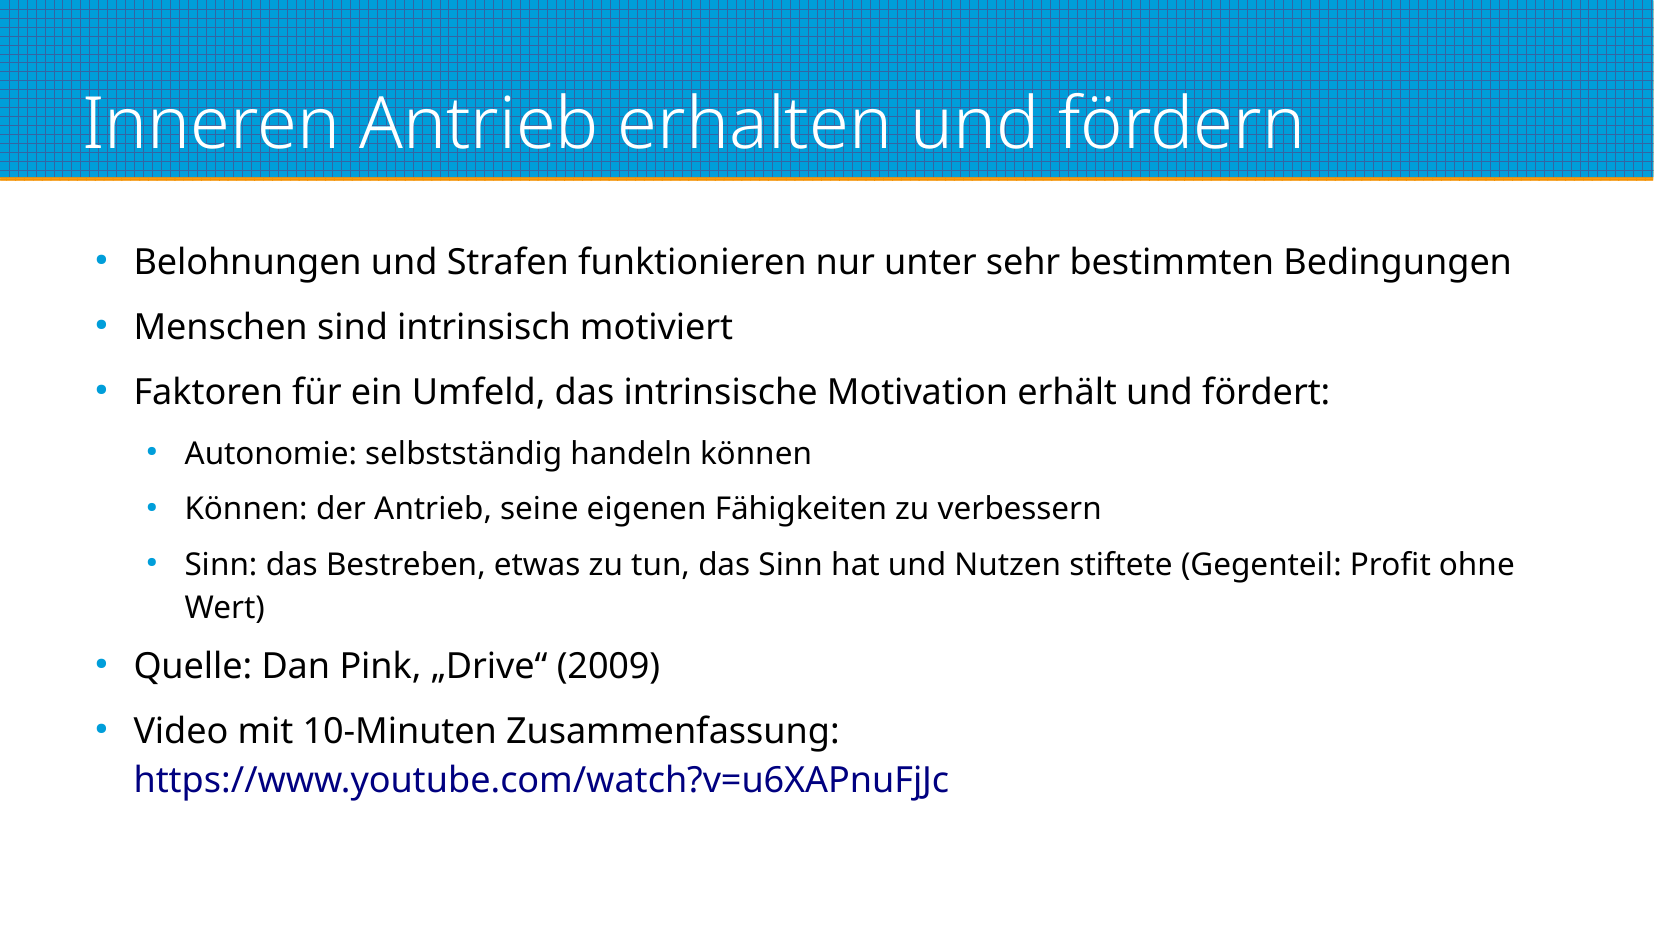

# Inneren Antrieb erhalten und fördern
Belohnungen und Strafen funktionieren nur unter sehr bestimmten Bedingungen
Menschen sind intrinsisch motiviert
Faktoren für ein Umfeld, das intrinsische Motivation erhält und fördert:
Autonomie: selbstständig handeln können
Können: der Antrieb, seine eigenen Fähigkeiten zu verbessern
Sinn: das Bestreben, etwas zu tun, das Sinn hat und Nutzen stiftete (Gegenteil: Profit ohne Wert)
Quelle: Dan Pink, „Drive“ (2009)
Video mit 10-Minuten Zusammenfassung: https://www.youtube.com/watch?v=u6XAPnuFjJc